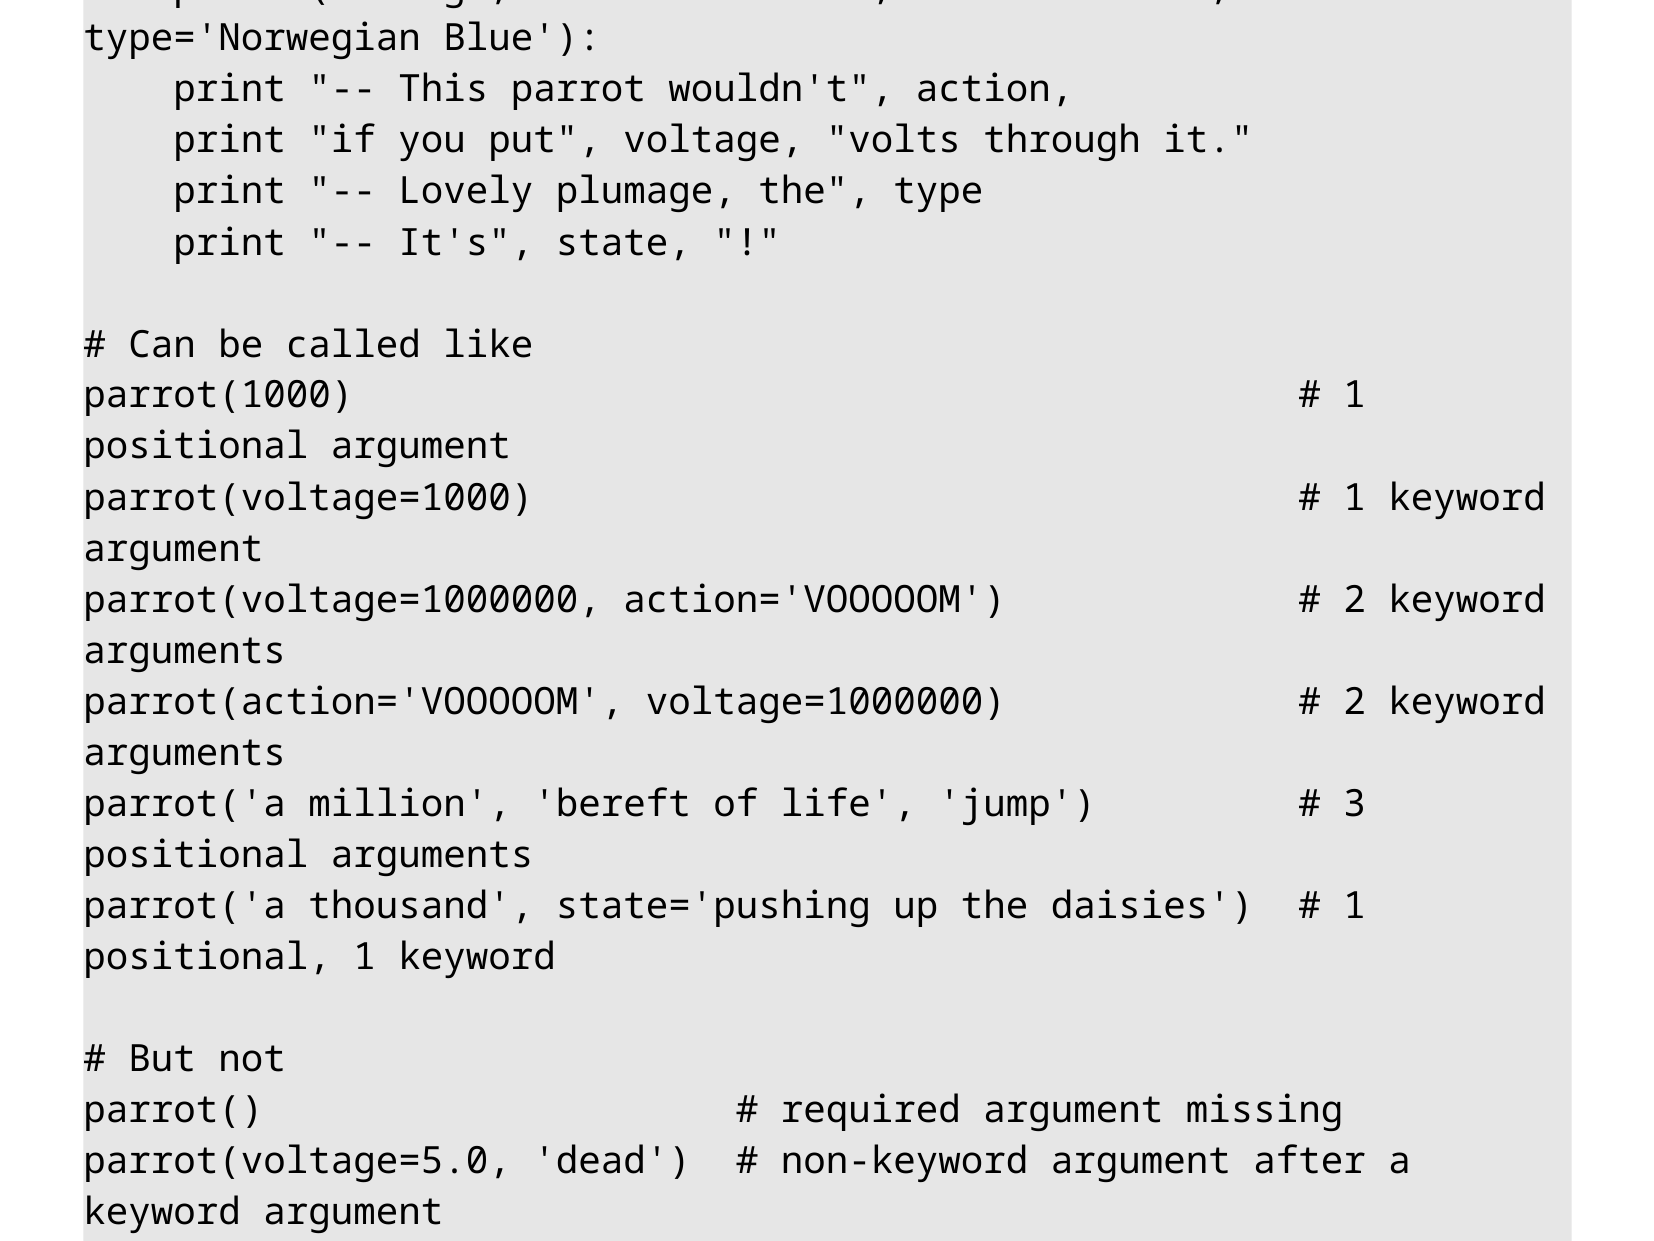

def parrot(voltage, state='a stiff', action='voom', type='Norwegian Blue'):
 print "-- This parrot wouldn't", action,
 print "if you put", voltage, "volts through it."
 print "-- Lovely plumage, the", type
 print "-- It's", state, "!"
# Can be called like
parrot(1000) # 1 positional argument
parrot(voltage=1000) # 1 keyword argument
parrot(voltage=1000000, action='VOOOOOM') # 2 keyword arguments
parrot(action='VOOOOOM', voltage=1000000) # 2 keyword arguments
parrot('a million', 'bereft of life', 'jump') # 3 positional arguments
parrot('a thousand', state='pushing up the daisies') # 1 positional, 1 keyword
# But not
parrot() # required argument missing
parrot(voltage=5.0, 'dead') # non-keyword argument after a keyword argument
parrot(110, voltage=220) # duplicate value for the same argument
parrot(actor='John Cleese') # unknown keyword argument
Code examples from https://docs.python.org/2/tutorial/
# Keyword arguments